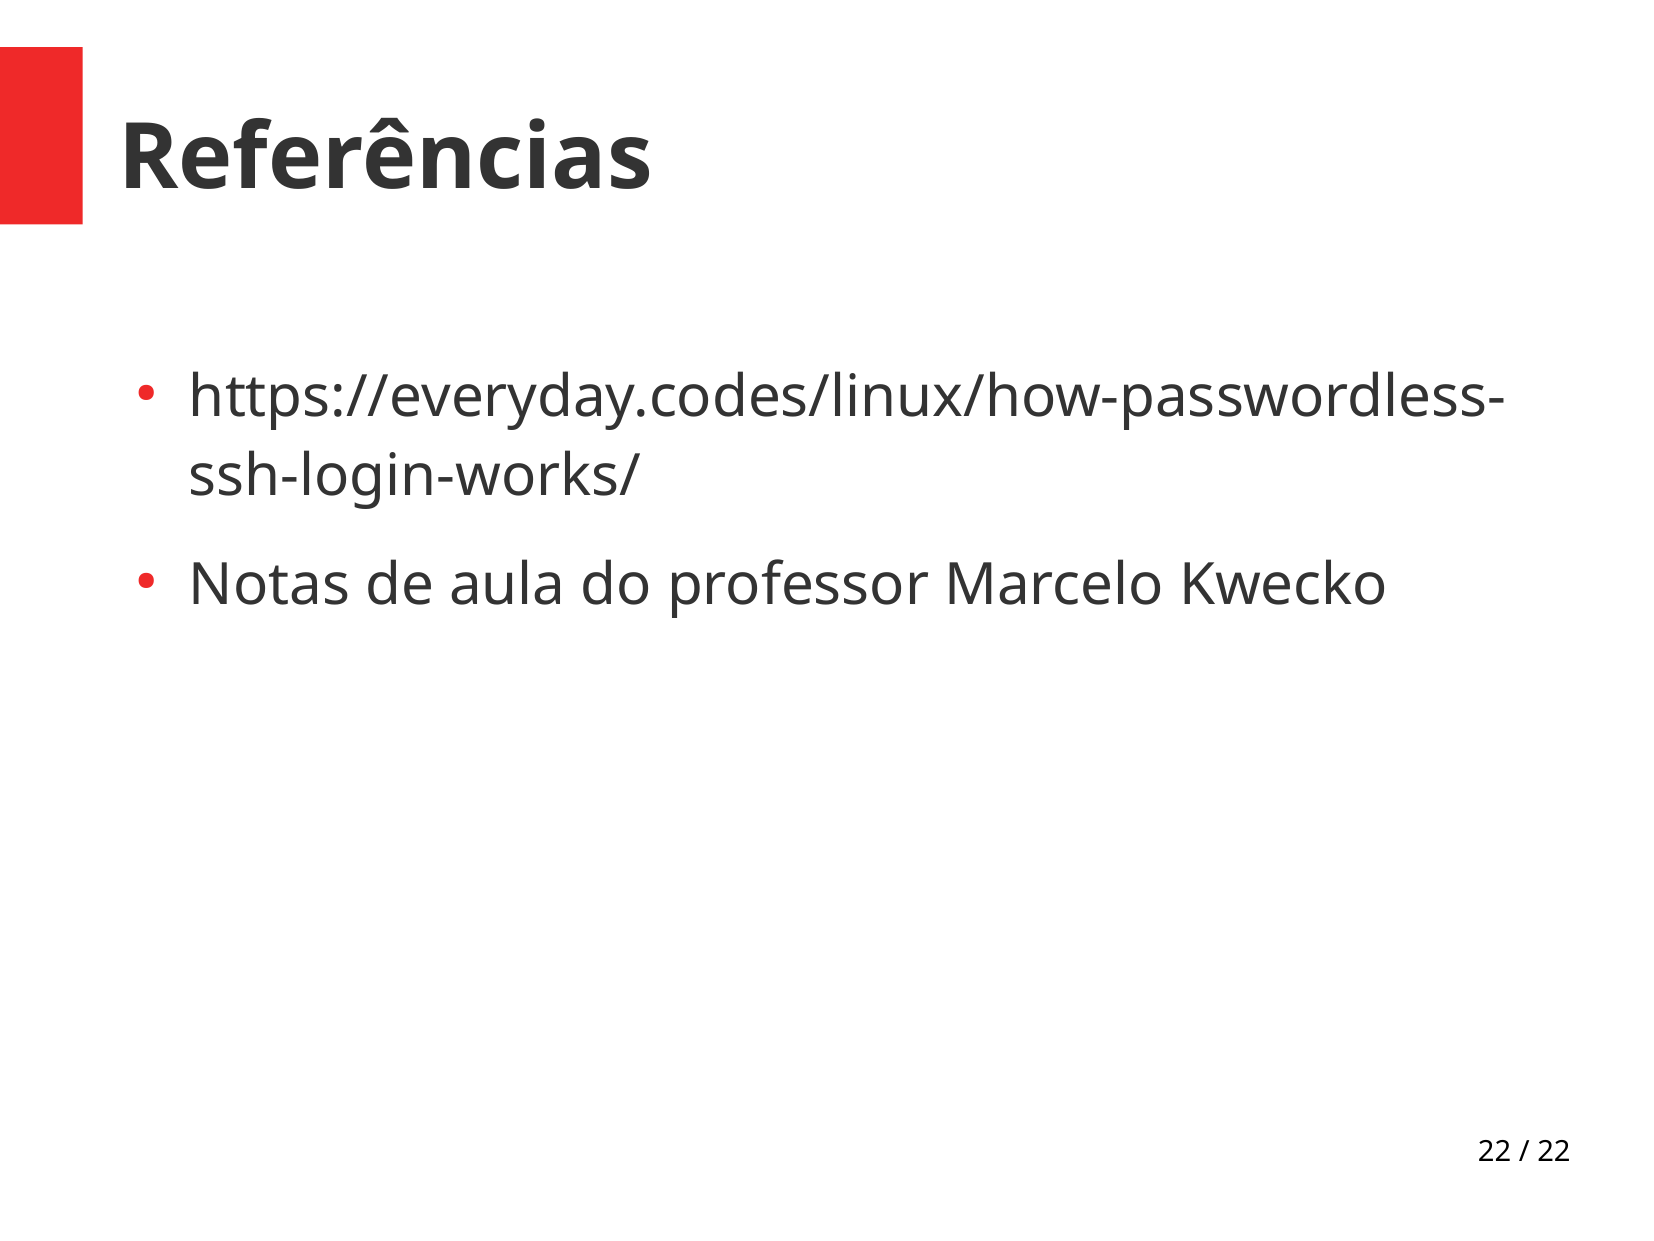

# Referências
https://everyday.codes/linux/how-passwordless-ssh-login-works/
Notas de aula do professor Marcelo Kwecko
22